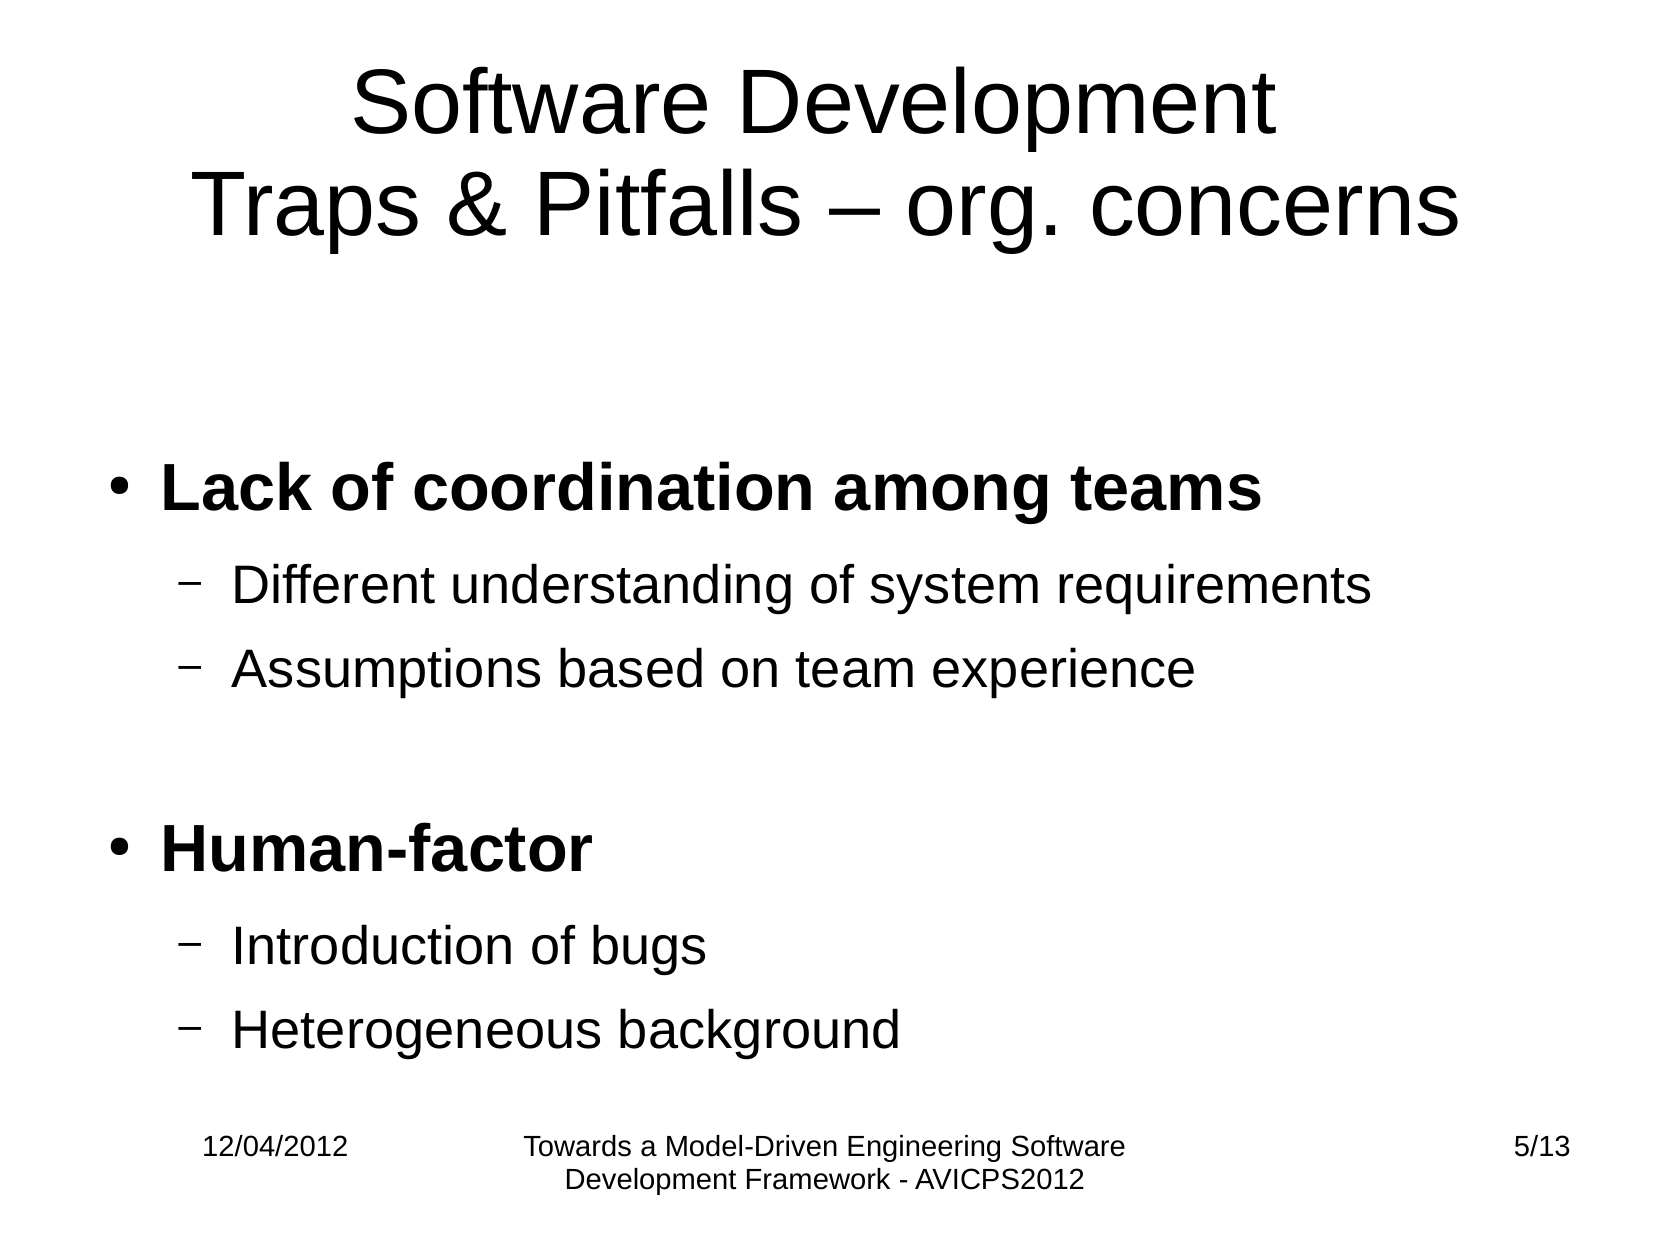

# Software Development Traps & Pitfalls – org. concerns
Lack of coordination among teams
Different understanding of system requirements
Assumptions based on team experience
Human-factor
Introduction of bugs
Heterogeneous background
5